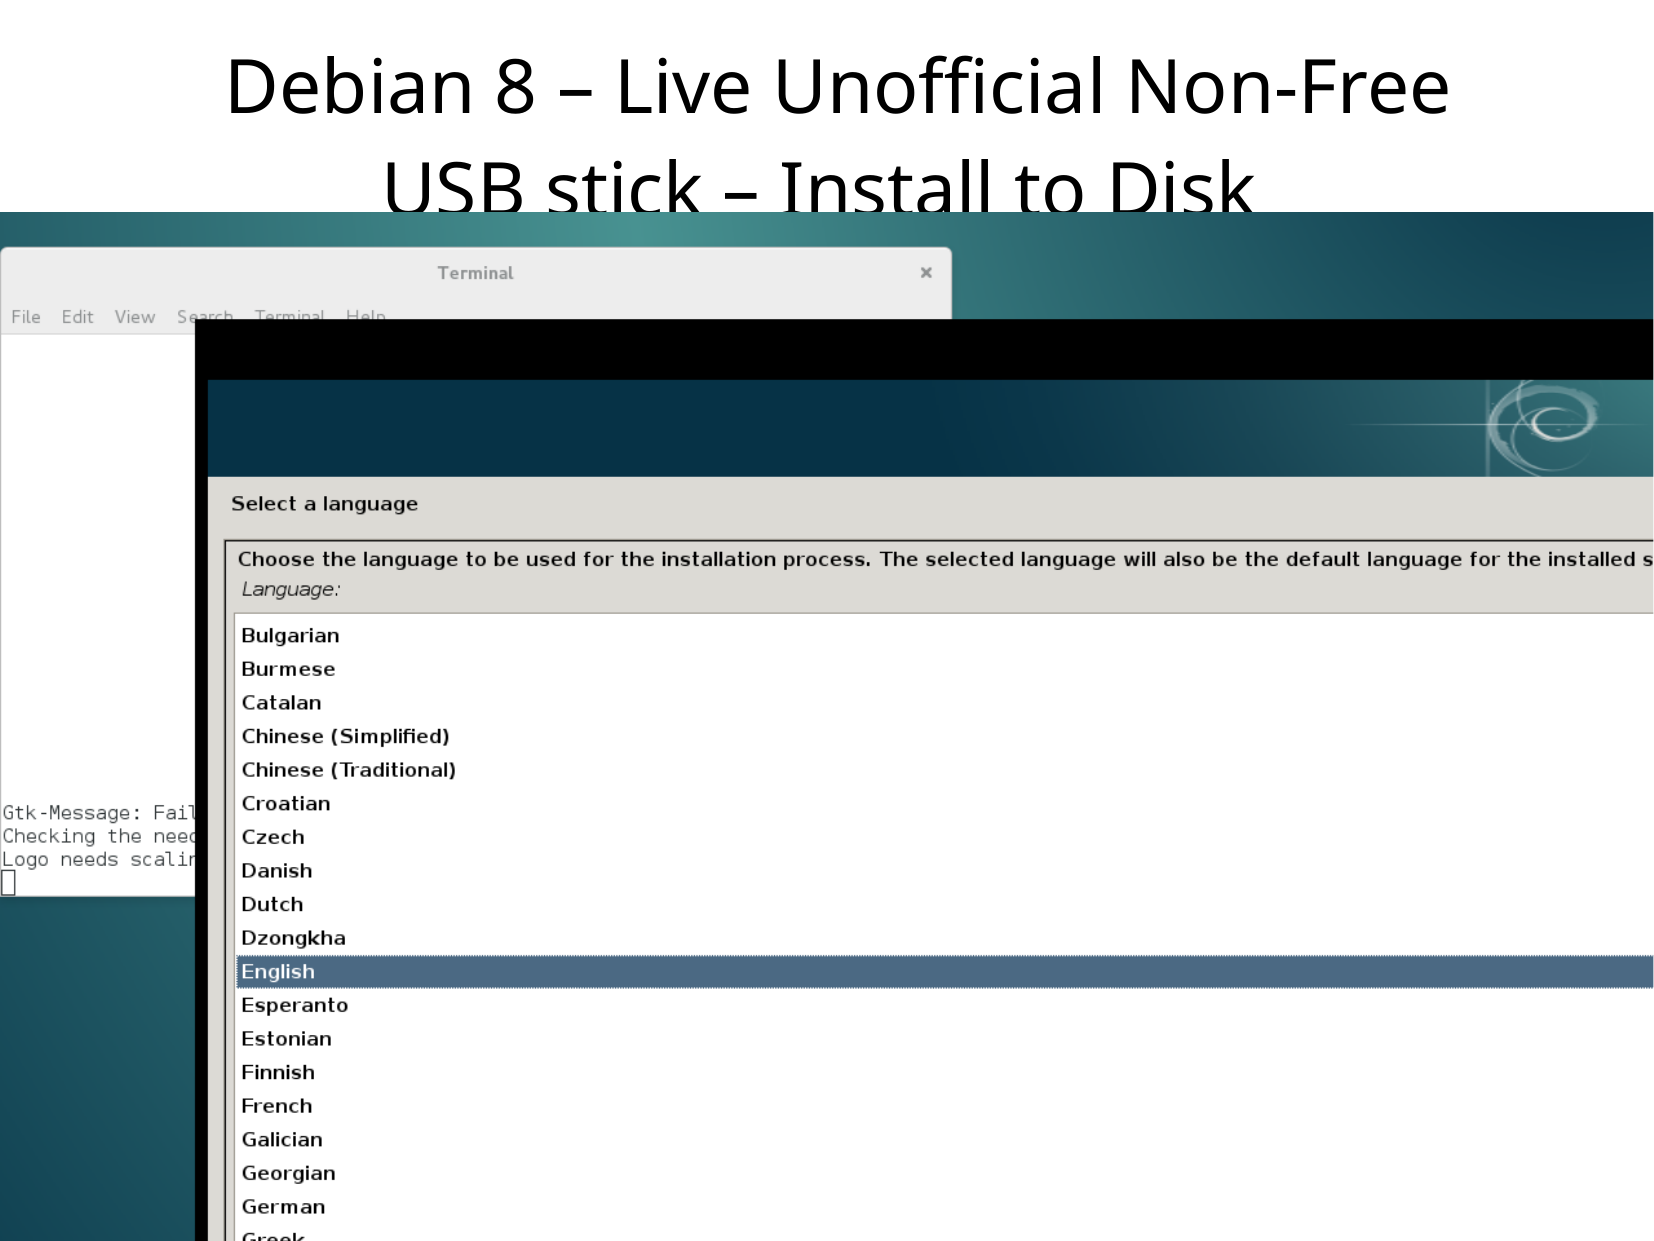

# Debian 8 – Live Unofficial Non-Free USB stick – Install to Disk